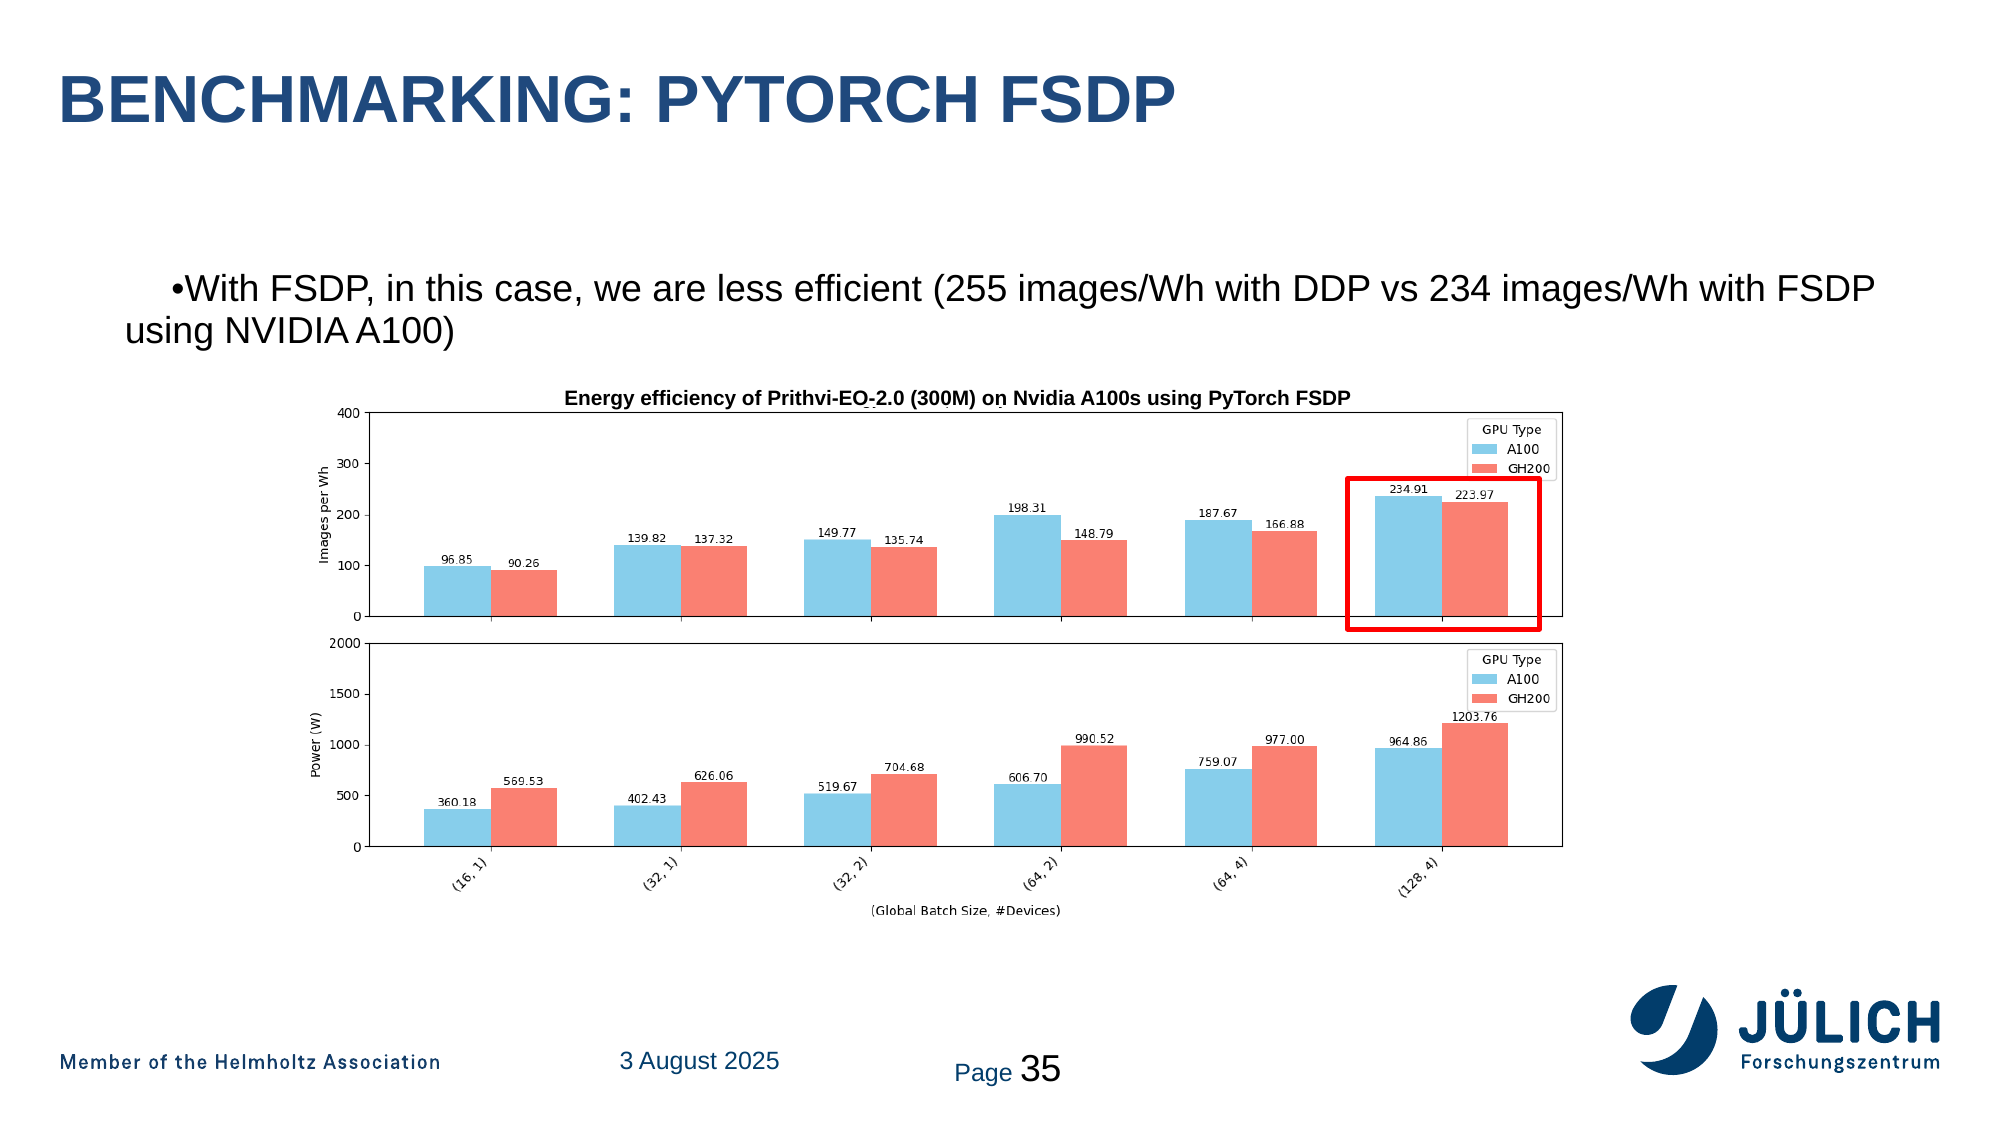

# Benchmarking: pytorch FSDP
With FSDP, in this case, we are less efficient (255 images/Wh with DDP vs 234 images/Wh with FSDP using NVIDIA A100)
Energy efficiency of Prithvi-EO-2.0 (300M) on Nvidia A100s using PyTorch FSDP
3 August 2025
Page